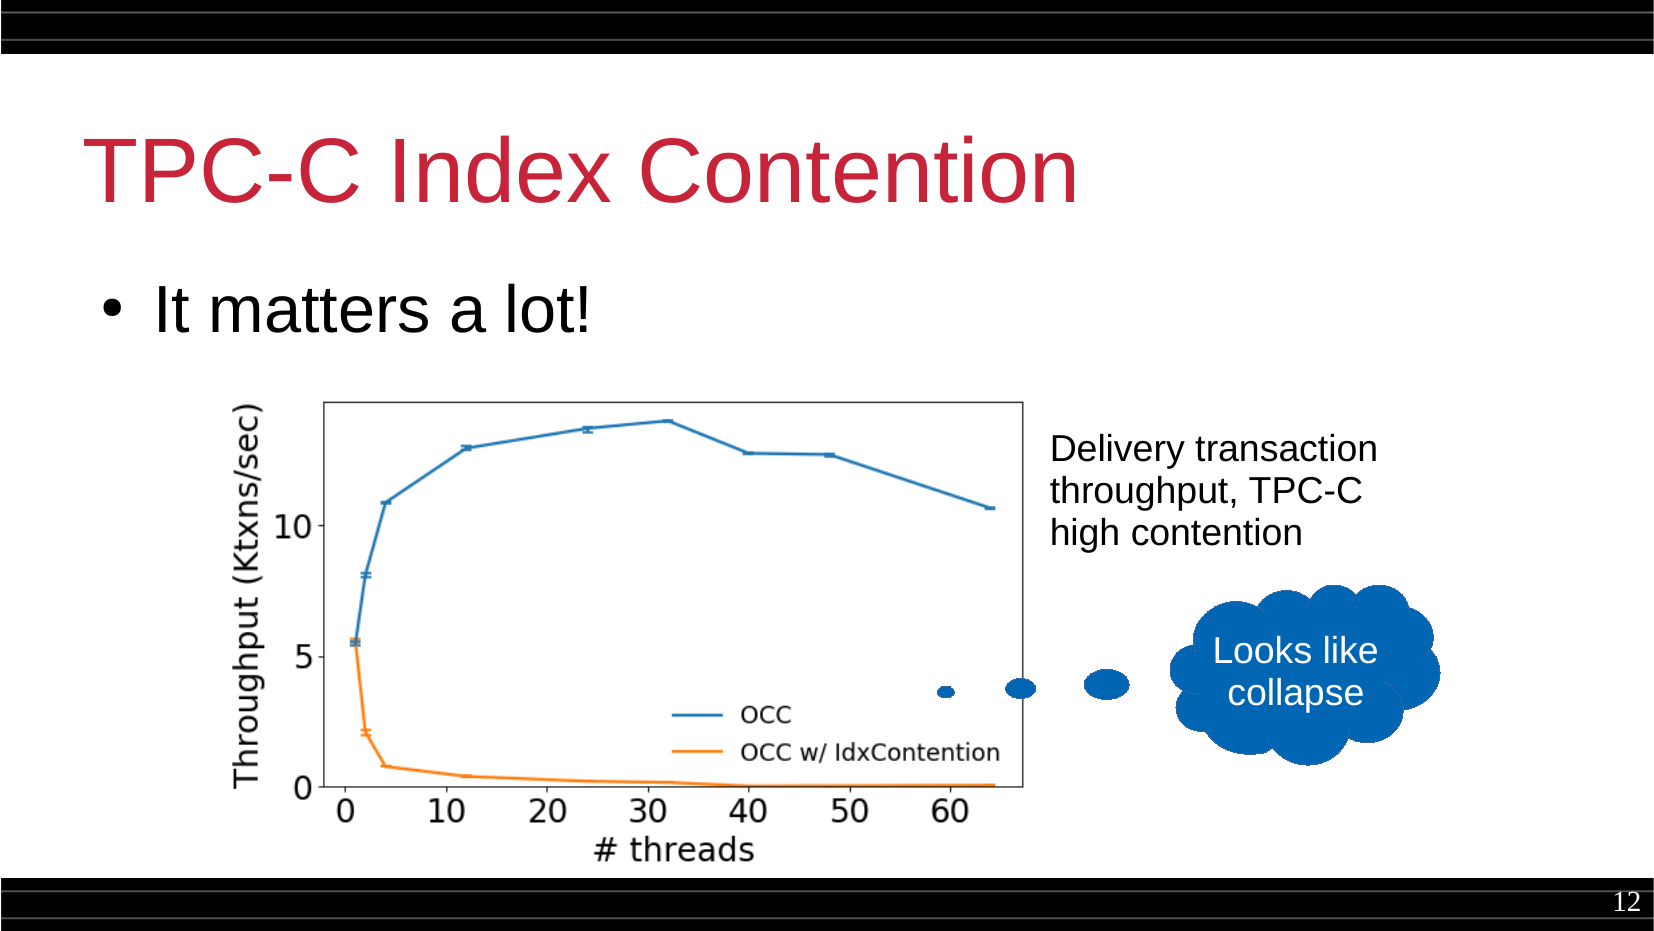

# TPC-C Index Contention
It matters a lot!
Delivery transaction throughput, TPC-C high contention
Looks like
collapse